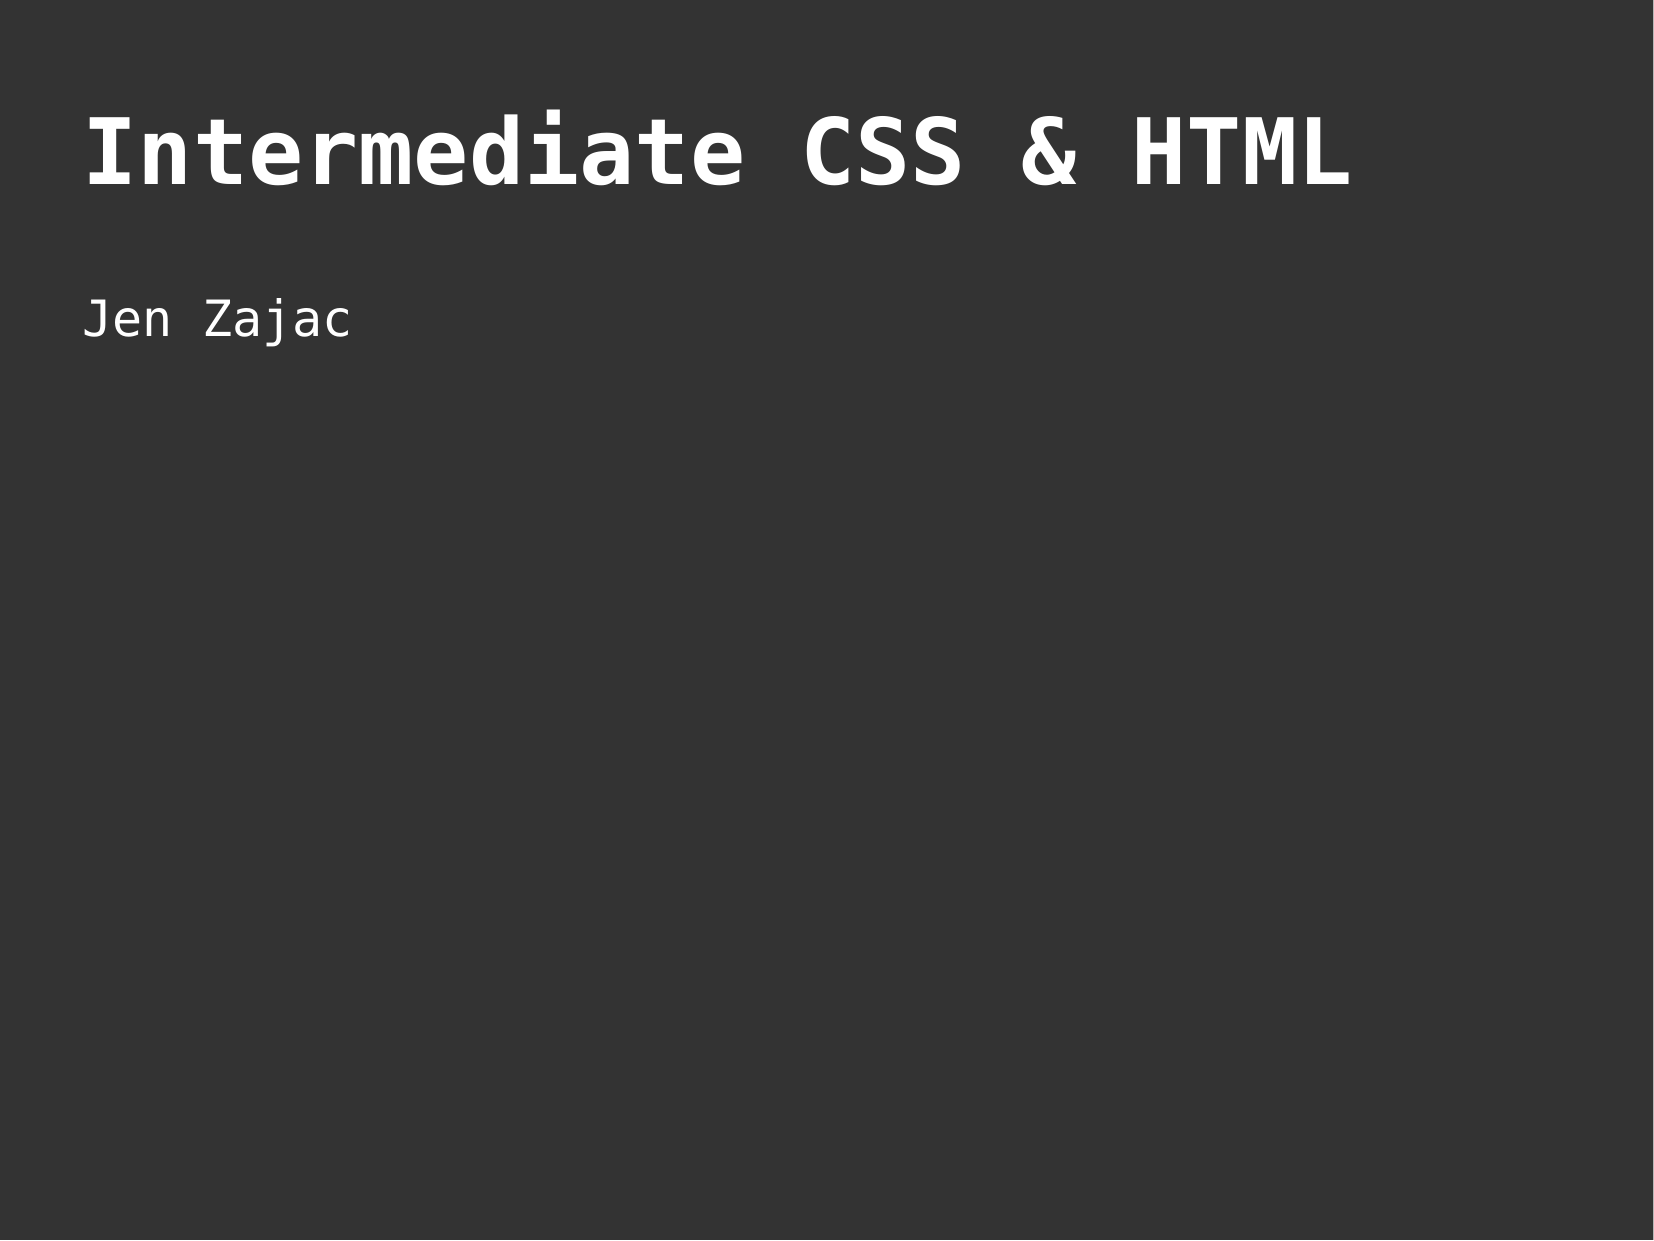

# Intermediate CSS & HTML
Jen Zajac